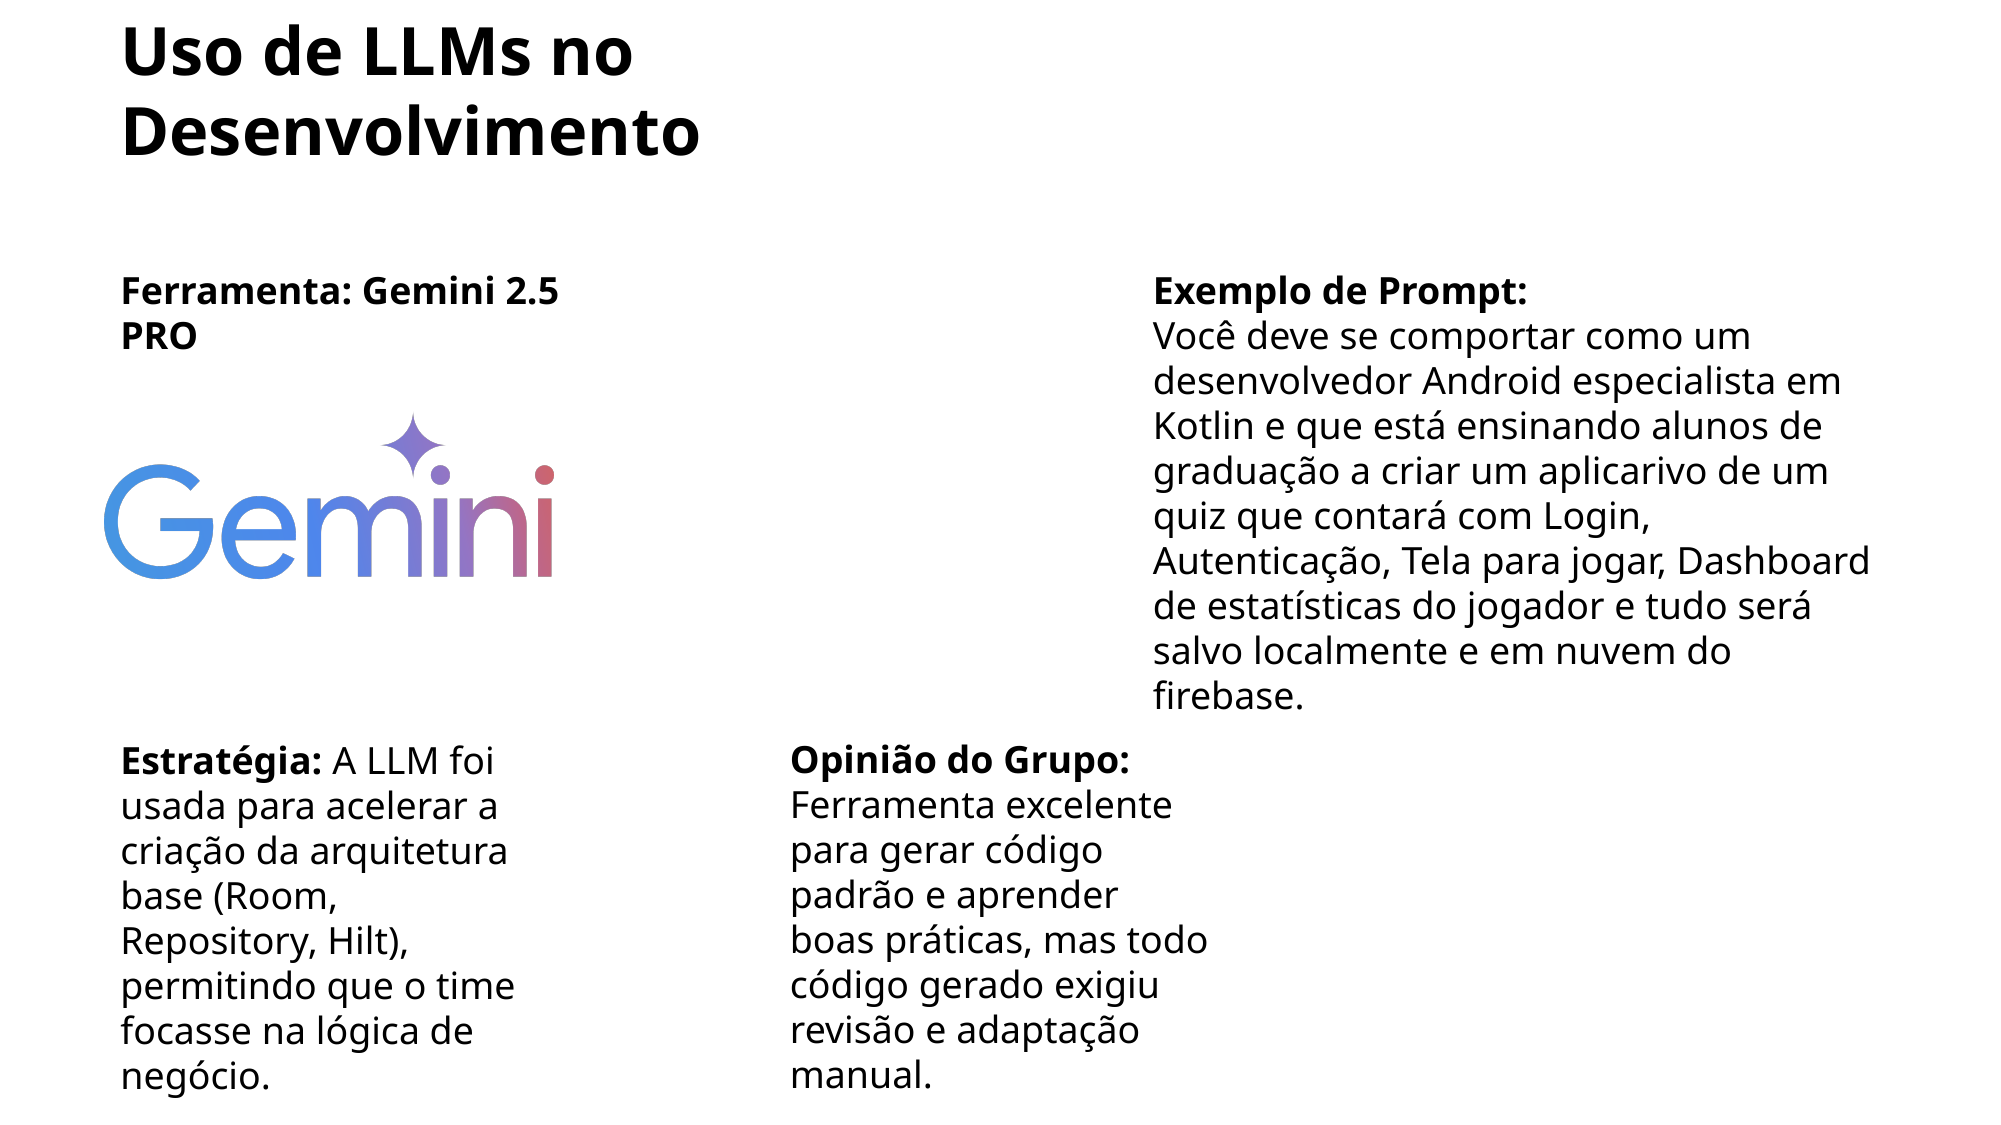

# Uso de LLMs no Desenvolvimento
Ferramenta: Gemini 2.5 PRO
Exemplo de Prompt:
Você deve se comportar como um desenvolvedor Android especialista em Kotlin e que está ensinando alunos de graduação a criar um aplicarivo de um quiz que contará com Login, Autenticação, Tela para jogar, Dashboard de estatísticas do jogador e tudo será salvo localmente e em nuvem do firebase.
Opinião do Grupo: Ferramenta excelente para gerar código padrão e aprender boas práticas, mas todo código gerado exigiu revisão e adaptação manual.
Estratégia: A LLM foi usada para acelerar a criação da arquitetura base (Room, Repository, Hilt), permitindo que o time focasse na lógica de negócio.